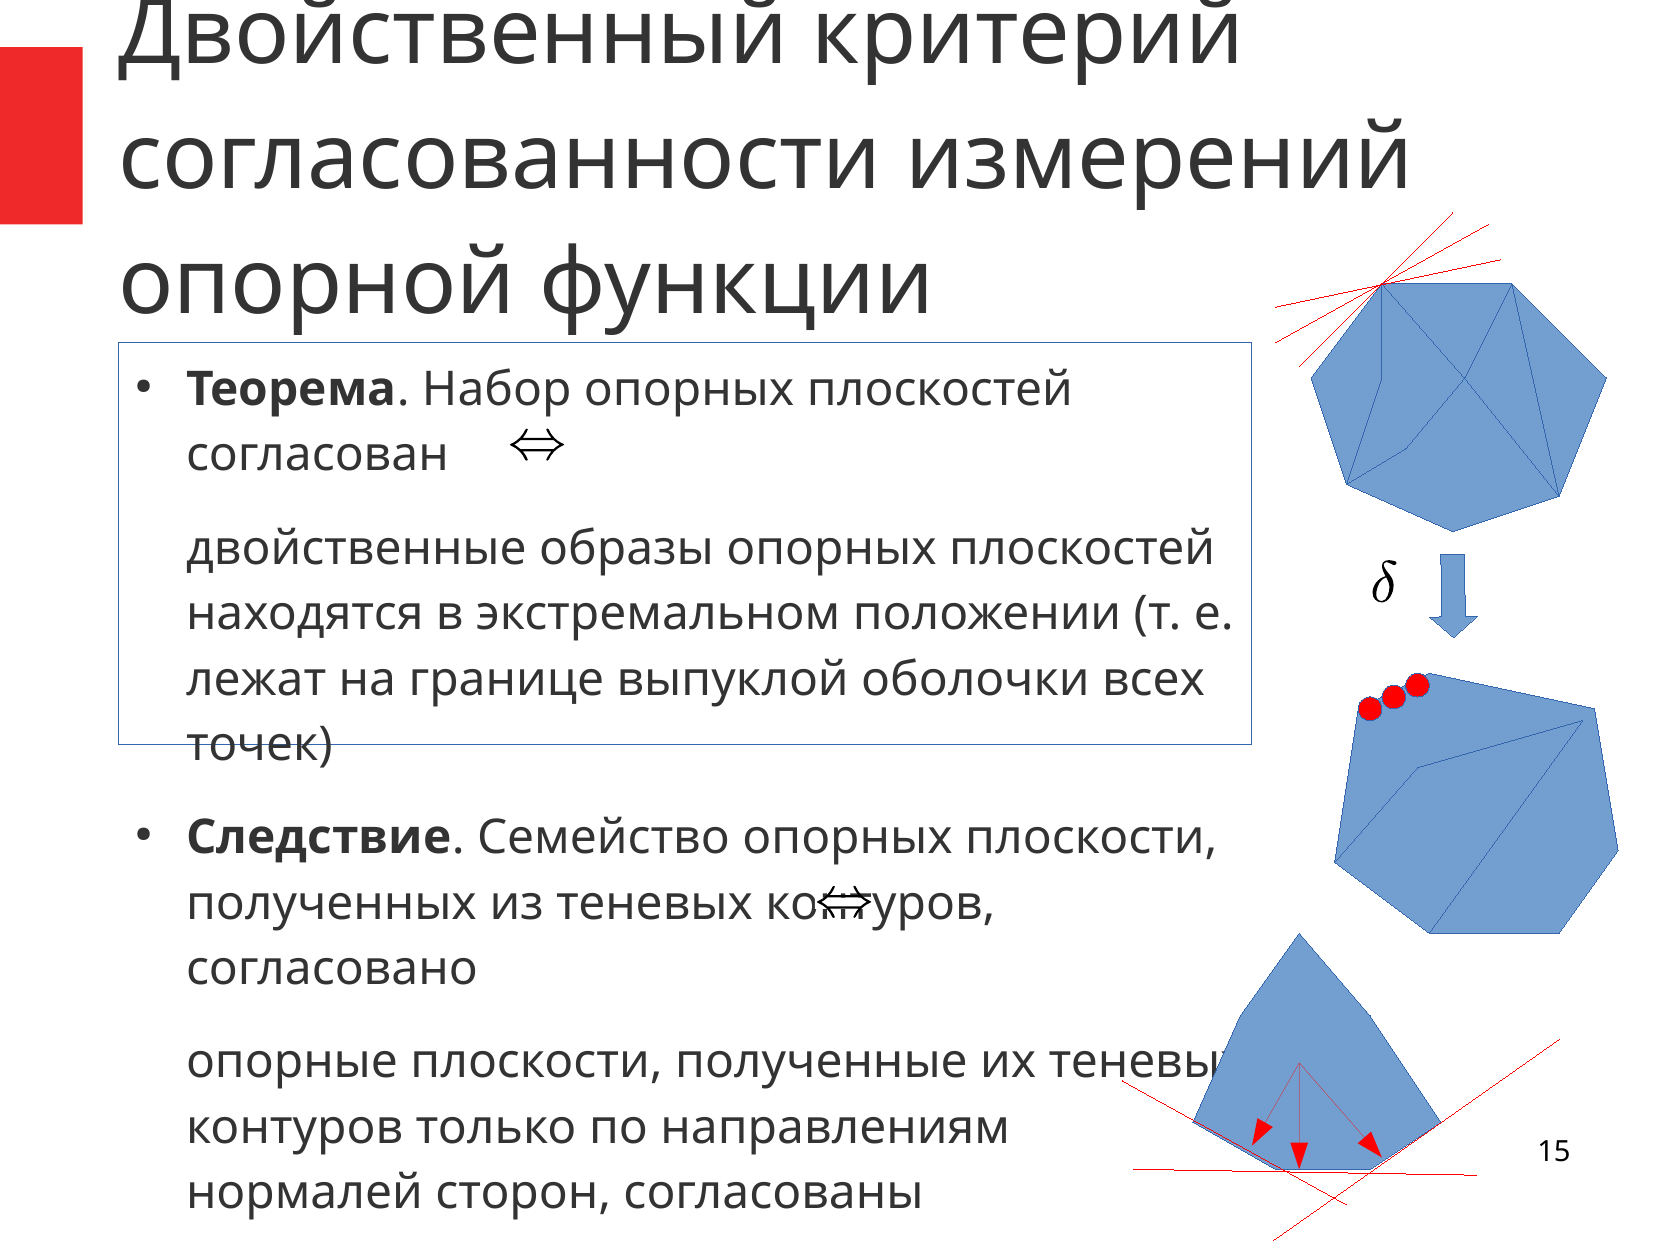

# Двойственный критерий согласованности измерений опорной функции
Теорема. Набор опорных плоскостей согласован
двойственные образы опорных плоскостей находятся в экстремальном положении (т. е. лежат на границе выпуклой оболочки всех точек)
Следствие. Семейство опорных плоскости, полученных из теневых контуров, согласовано
опорные плоскости, полученные их теневых контуров только по направлениям нормалей сторон, согласованы
15